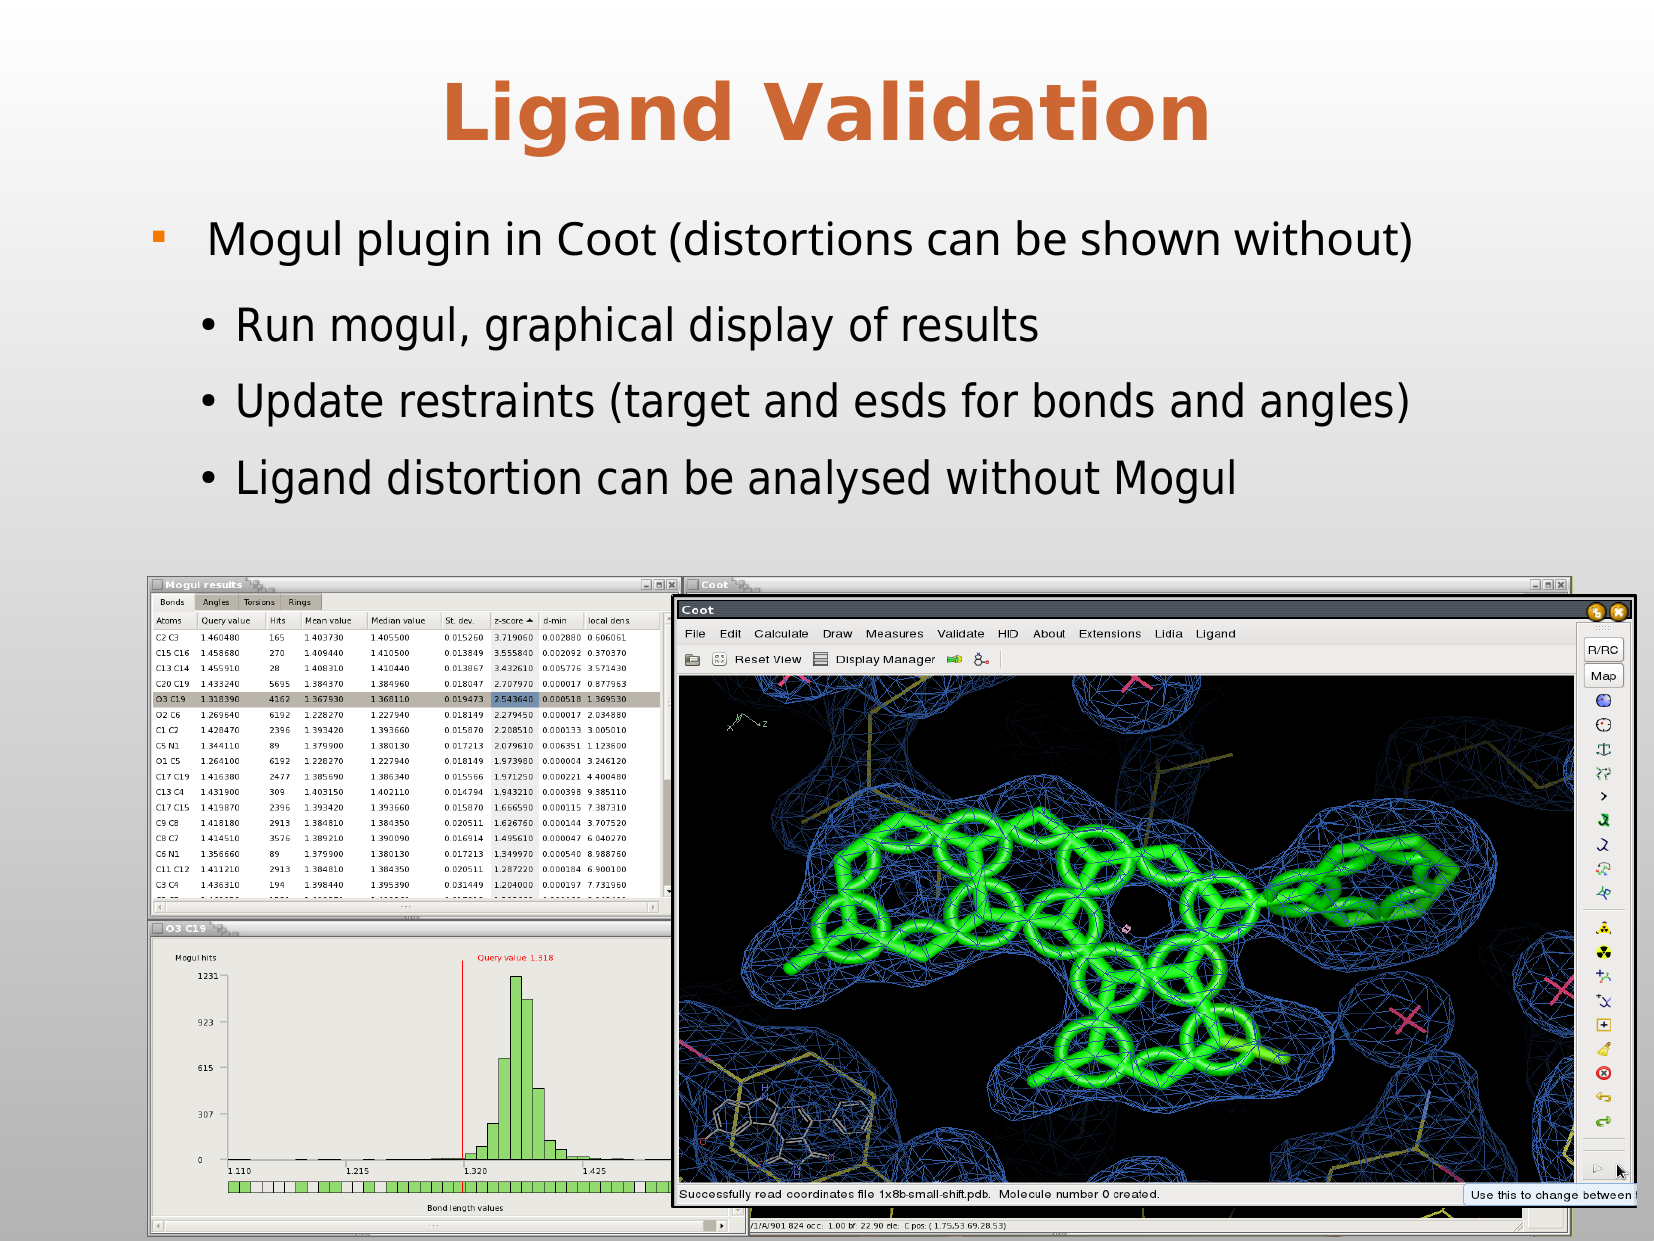

# Ligand Validation
Mogul plugin in Coot (distortions can be shown without)
Run mogul, graphical display of results
Update restraints (target and esds for bonds and angles)
Ligand distortion can be analysed without Mogul